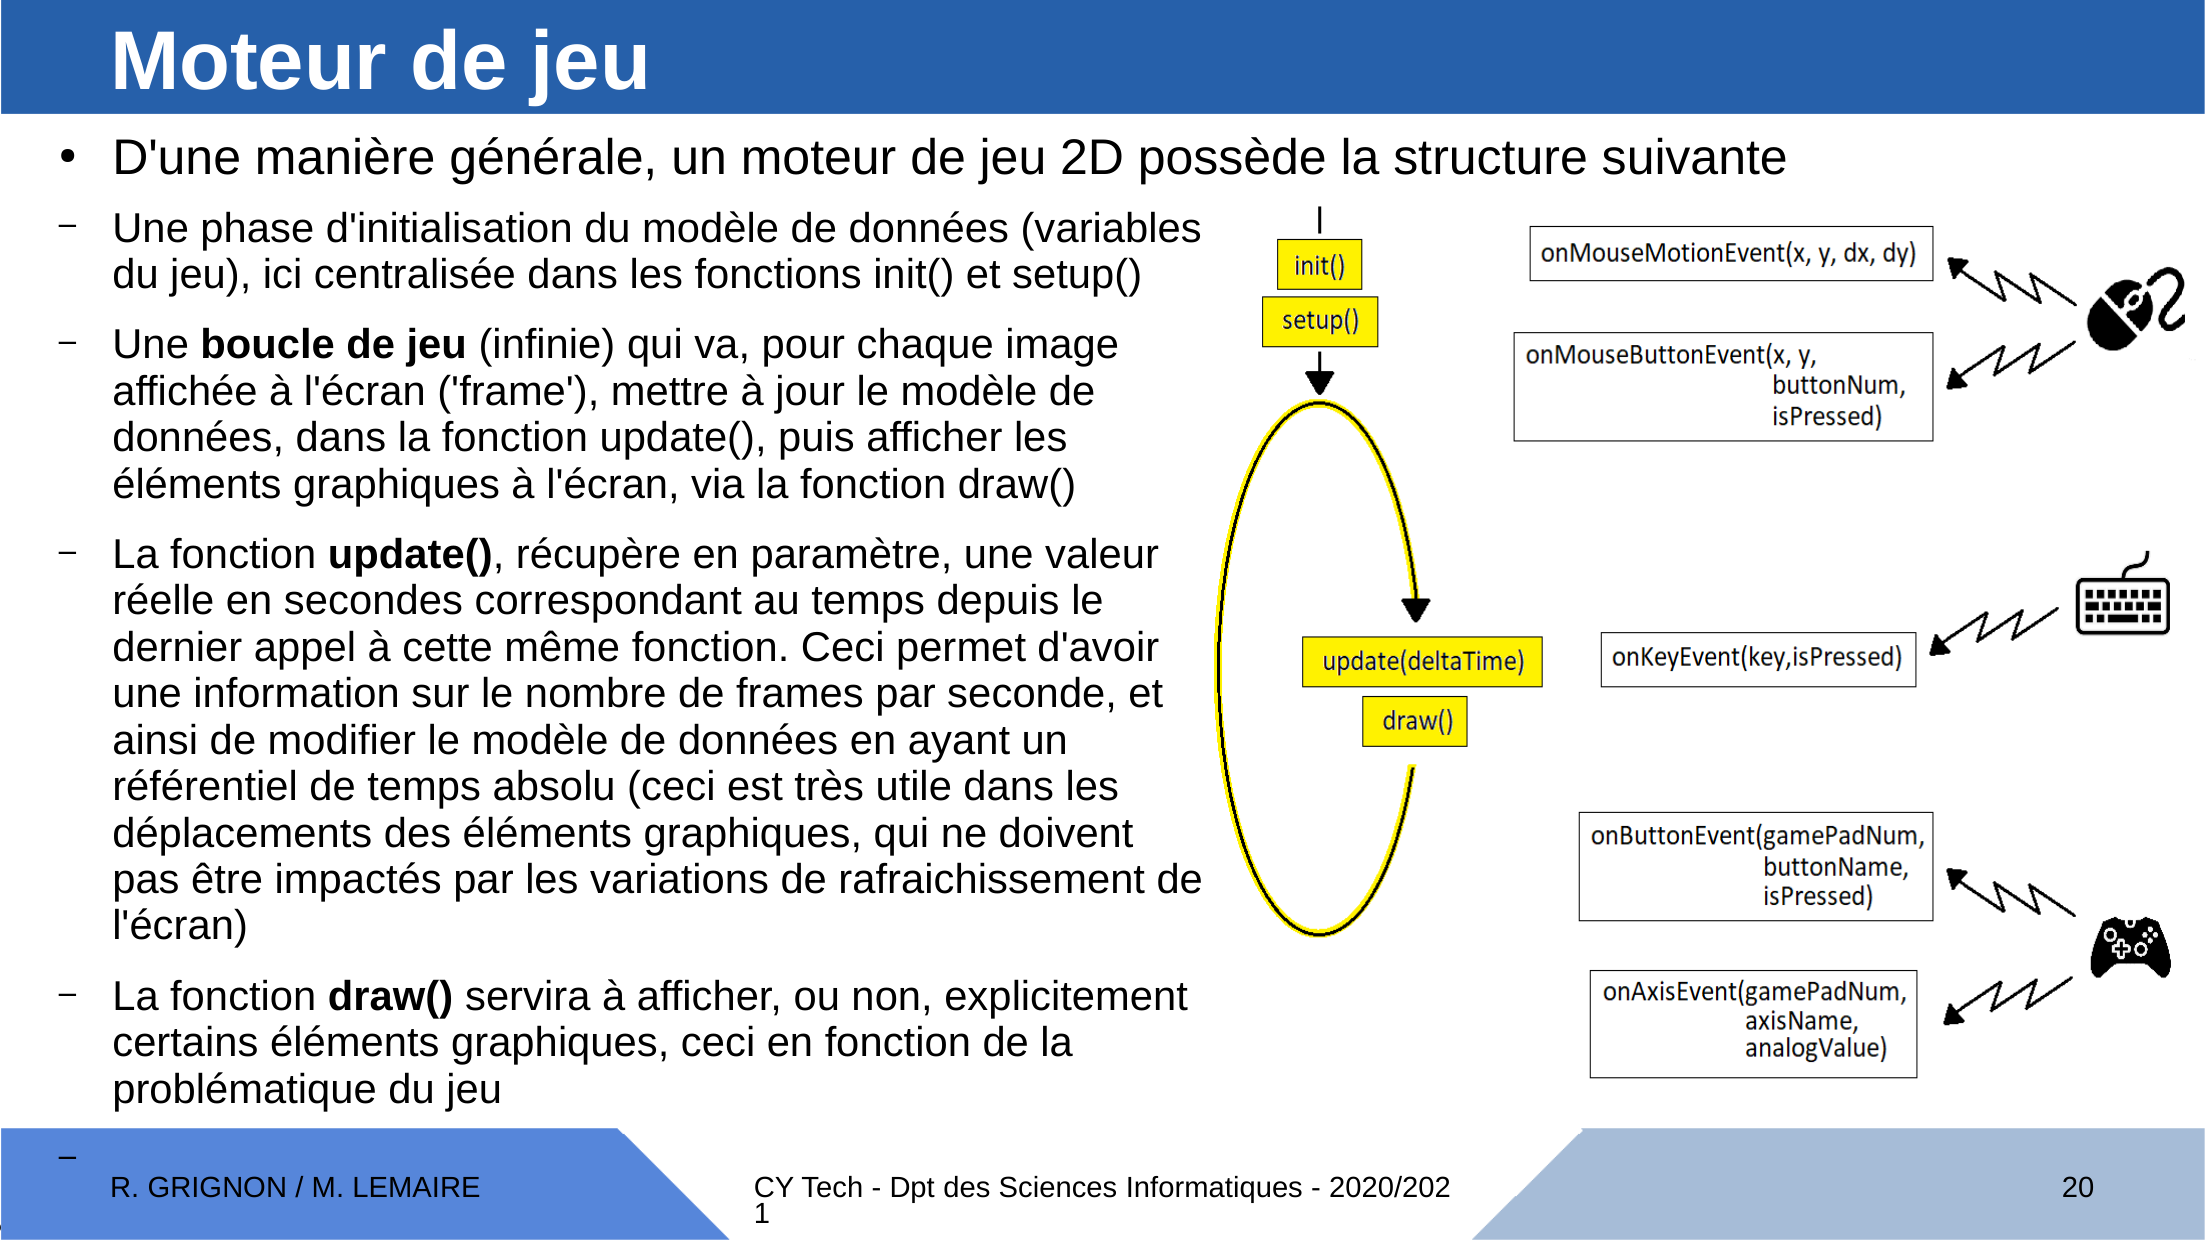

# Moteur de jeu
D'une manière générale, un moteur de jeu 2D possède la structure suivante
Une phase d'initialisation du modèle de données (variables du jeu), ici centralisée dans les fonctions init() et setup()
Une boucle de jeu (infinie) qui va, pour chaque image affichée à l'écran ('frame'), mettre à jour le modèle de données, dans la fonction update(), puis afficher les éléments graphiques à l'écran, via la fonction draw()
La fonction update(), récupère en paramètre, une valeur réelle en secondes correspondant au temps depuis le dernier appel à cette même fonction. Ceci permet d'avoir une information sur le nombre de frames par seconde, et ainsi de modifier le modèle de données en ayant un référentiel de temps absolu (ceci est très utile dans les déplacements des éléments graphiques, qui ne doivent pas être impactés par les variations de rafraichissement de l'écran)
La fonction draw() servira à afficher, ou non, explicitement certains éléments graphiques, ceci en fonction de la problématique du jeu
R. GRIGNON / M. LEMAIRE
CY Tech - Dpt des Sciences Informatiques - 2020/2021
20